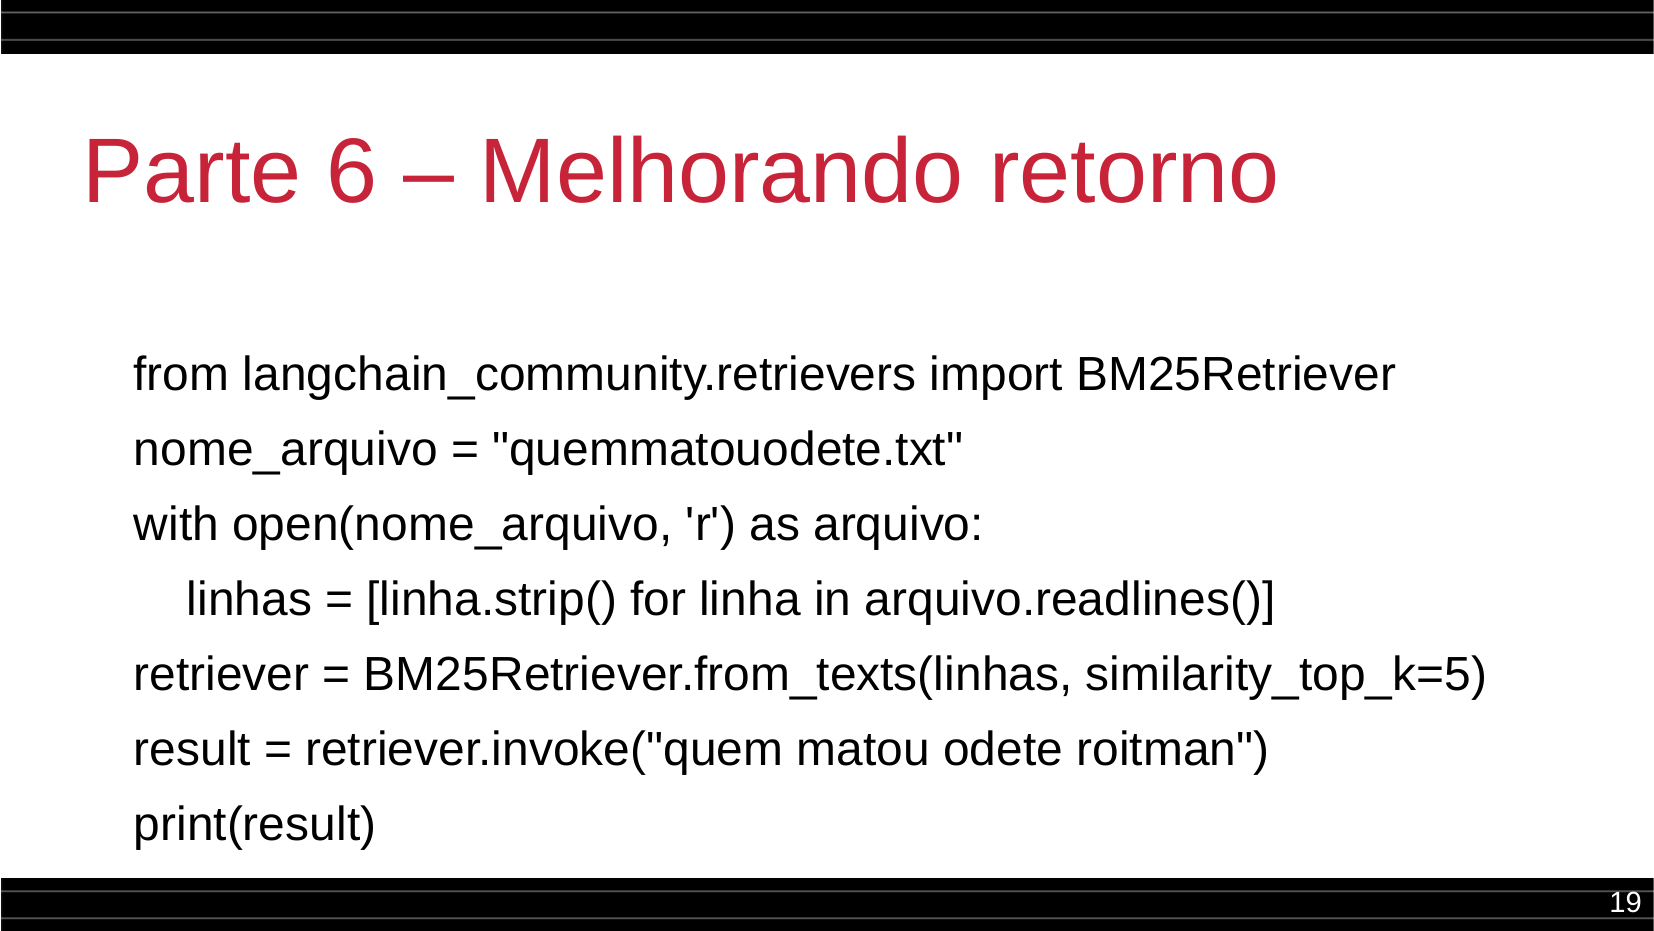

# Parte 6 – Melhorando retorno
from langchain_community.retrievers import BM25Retriever
nome_arquivo = "quemmatouodete.txt"
with open(nome_arquivo, 'r') as arquivo:
 linhas = [linha.strip() for linha in arquivo.readlines()]
retriever = BM25Retriever.from_texts(linhas, similarity_top_k=5)
result = retriever.invoke("quem matou odete roitman")
print(result)